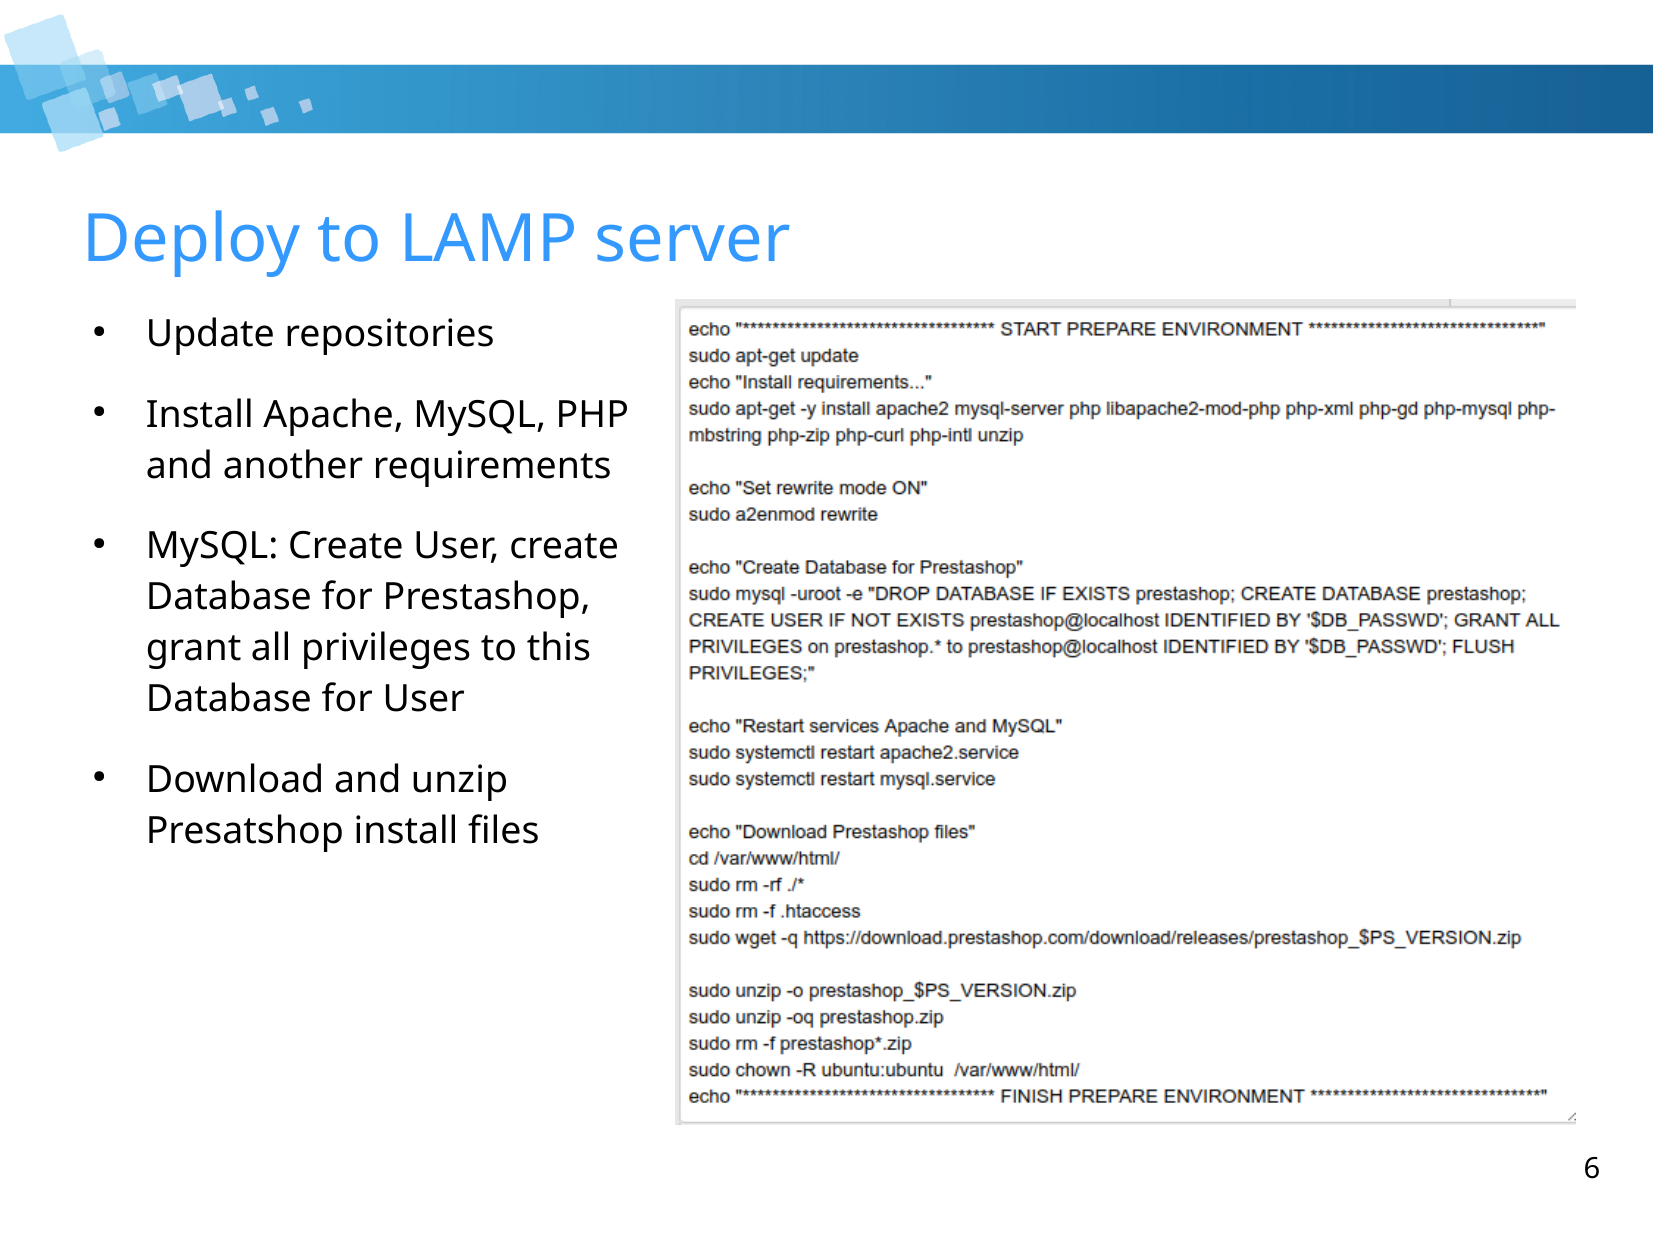

# Deploy to LAMP server
Update repositories
Install Apache, MySQL, PHP and another requirements
MySQL: Create User, create Database for Prestashop, grant all privileges to this Database for User
Download and unzip Presatshop install files
6